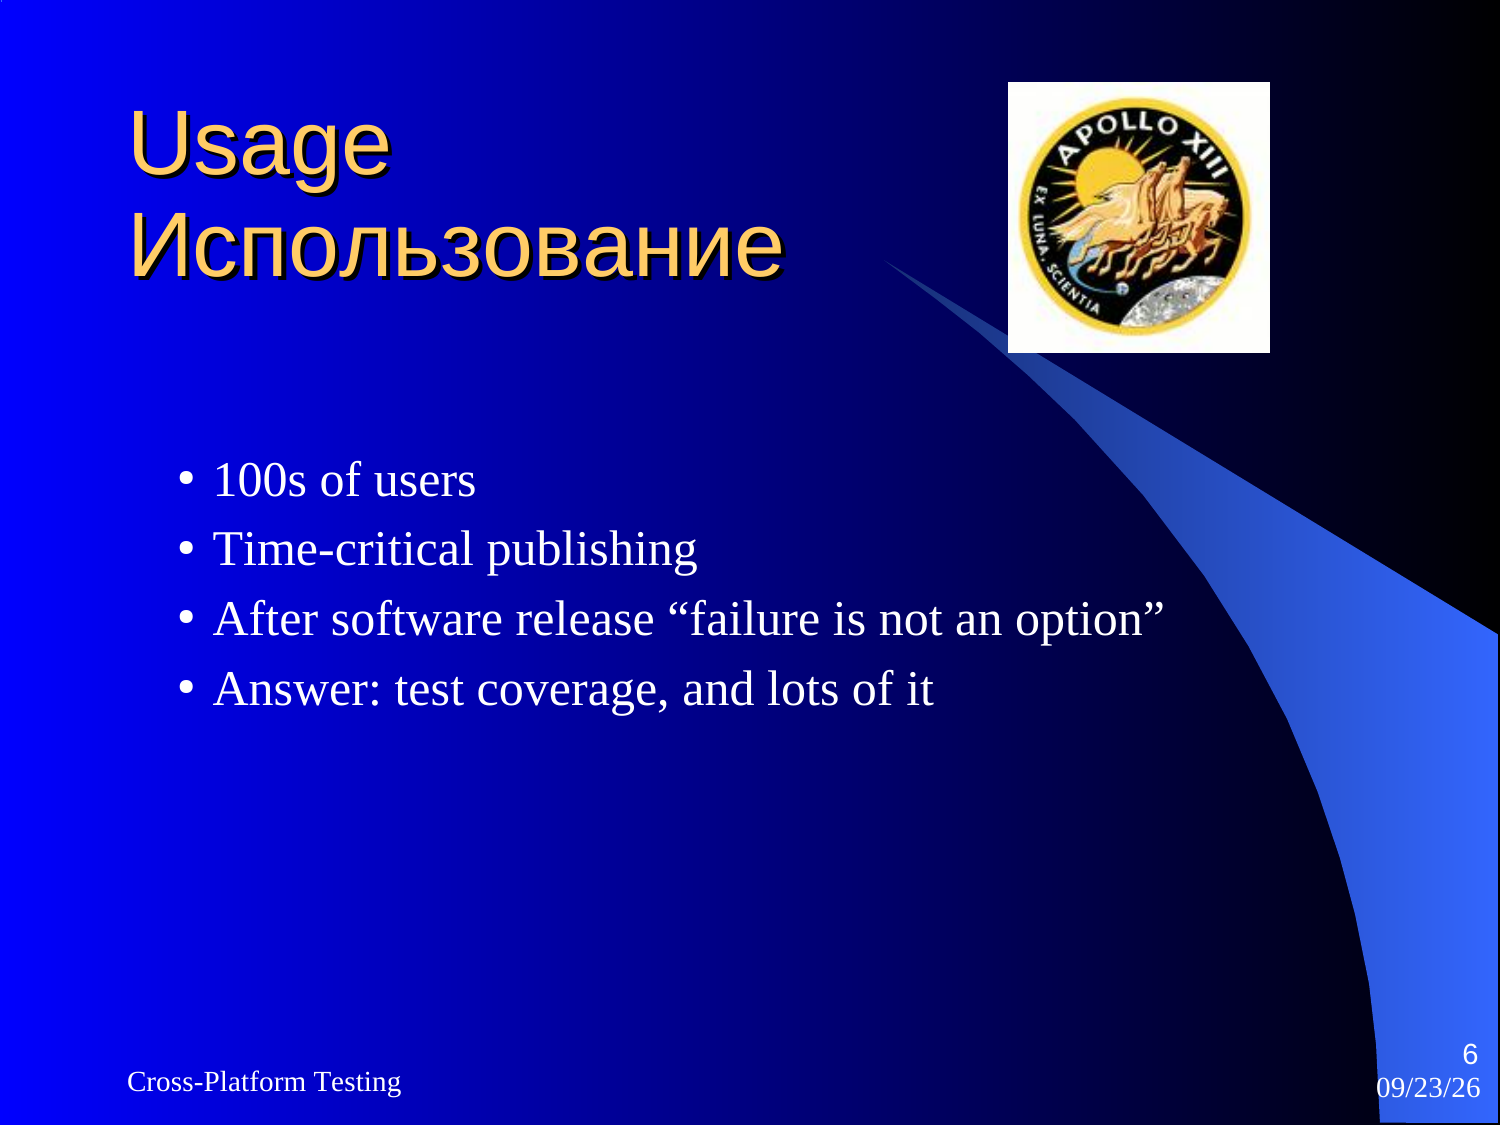

# Usage Использование
100s of users
Time-critical publishing
After software release “failure is not an option”
Answer: test coverage, and lots of it
6
Cross-Platform Testing